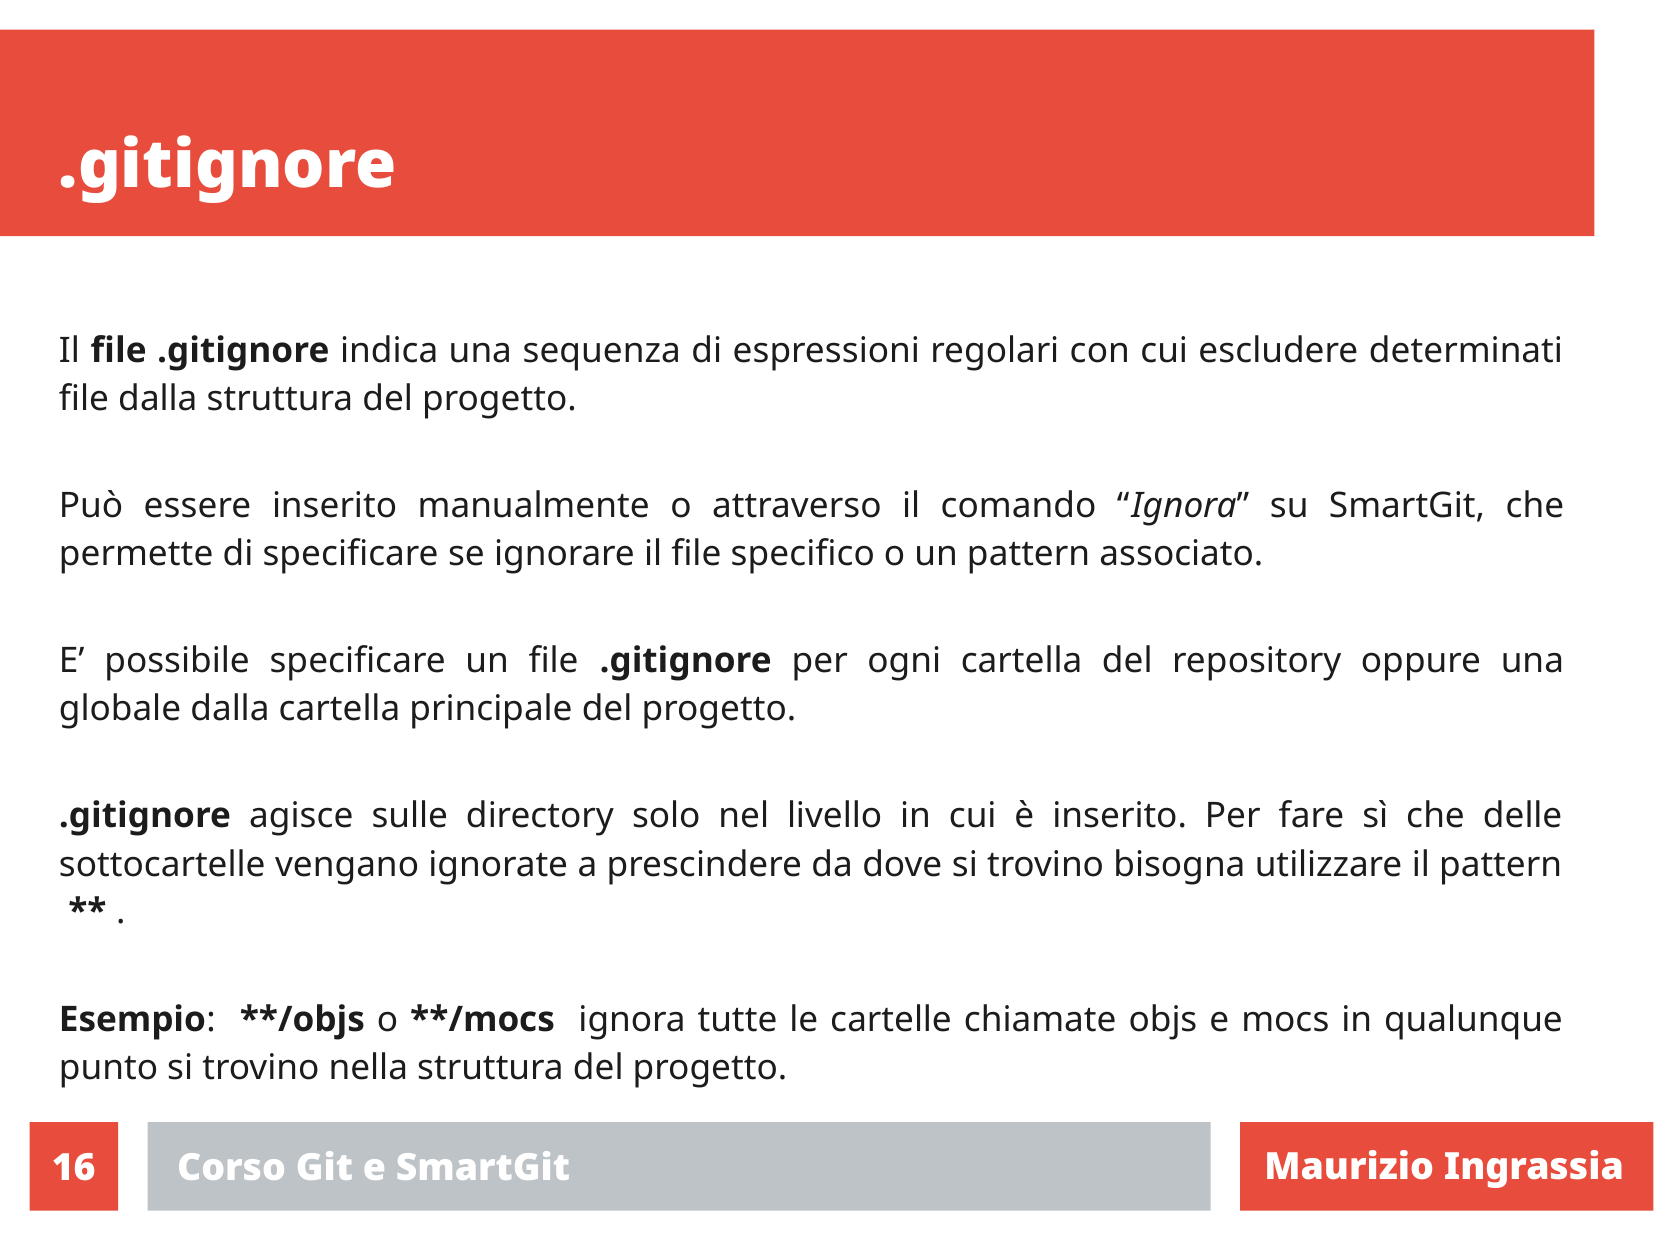

# .gitignore
Il file .gitignore indica una sequenza di espressioni regolari con cui escludere determinati file dalla struttura del progetto.
Può essere inserito manualmente o attraverso il comando “Ignora” su SmartGit, che permette di specificare se ignorare il file specifico o un pattern associato.
E’ possibile specificare un file .gitignore per ogni cartella del repository oppure una globale dalla cartella principale del progetto.
.gitignore agisce sulle directory solo nel livello in cui è inserito. Per fare sì che delle sottocartelle vengano ignorate a prescindere da dove si trovino bisogna utilizzare il pattern ** .
Esempio: **/objs o **/mocs ignora tutte le cartelle chiamate objs e mocs in qualunque punto si trovino nella struttura del progetto.
16
Corso Git e SmartGit
Maurizio Ingrassia